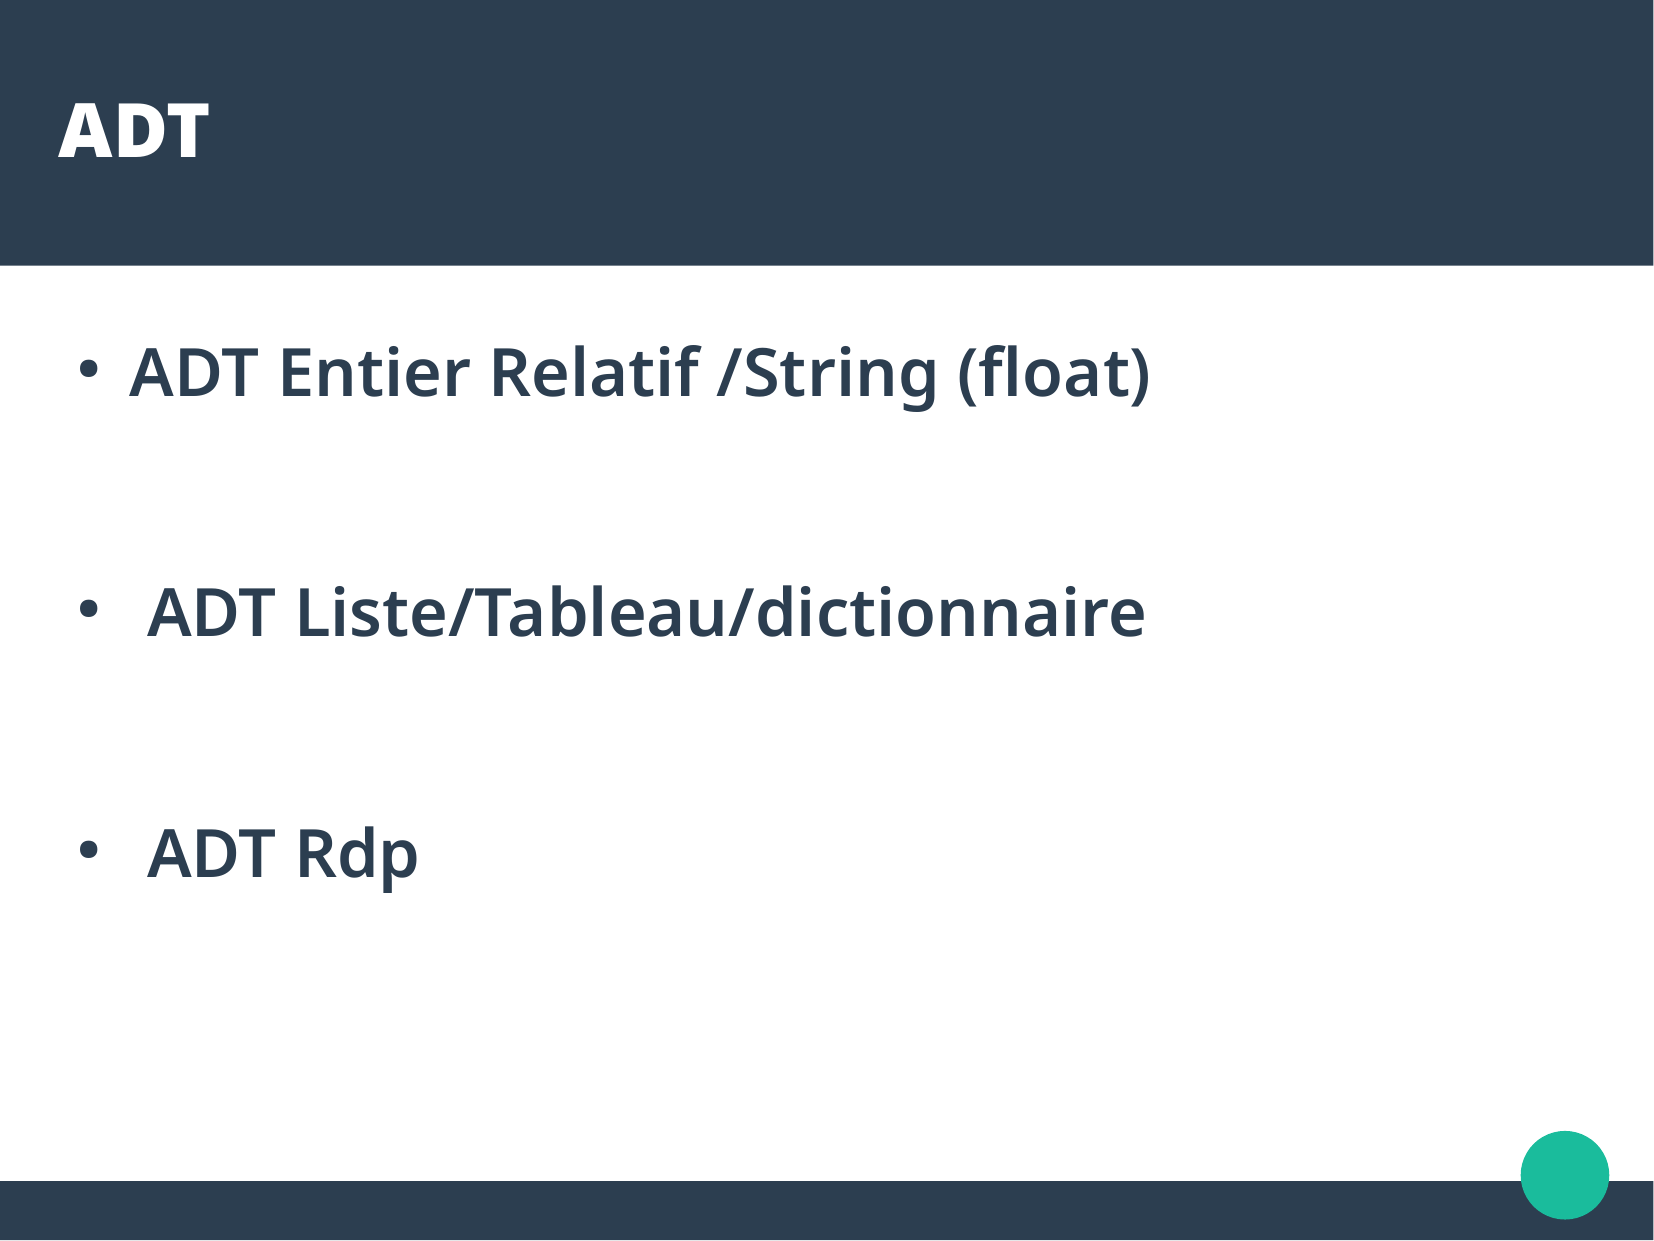

# ADT
ADT Entier Relatif /String (float)
 ADT Liste/Tableau/dictionnaire
 ADT Rdp